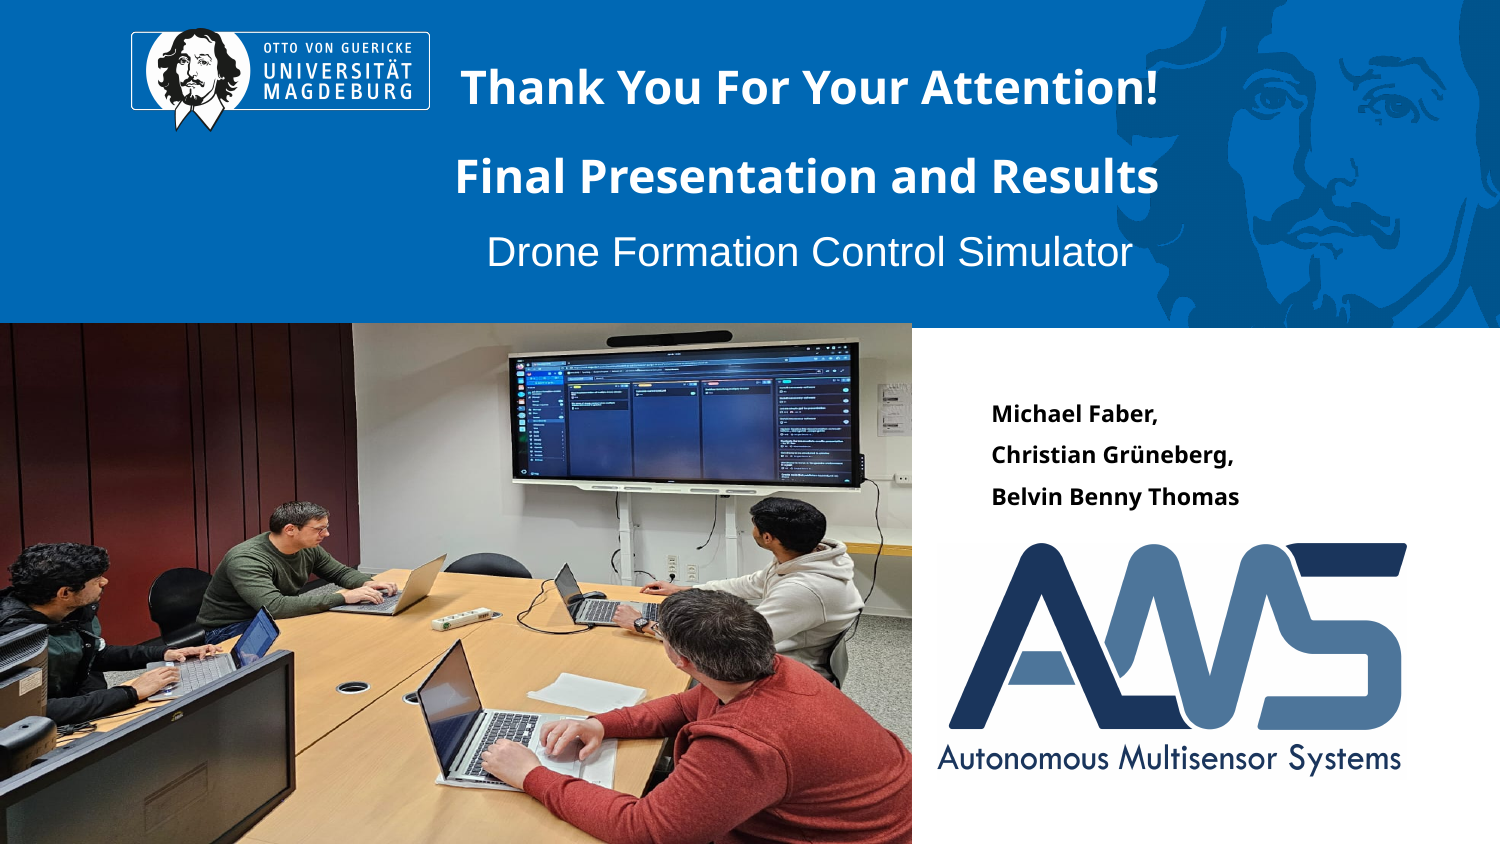

Thank You For Your Attention!
Final Presentation and Results
# Drone Formation Control Simulator
Michael Faber,
Christian Grüneberg,
Belvin Benny Thomas